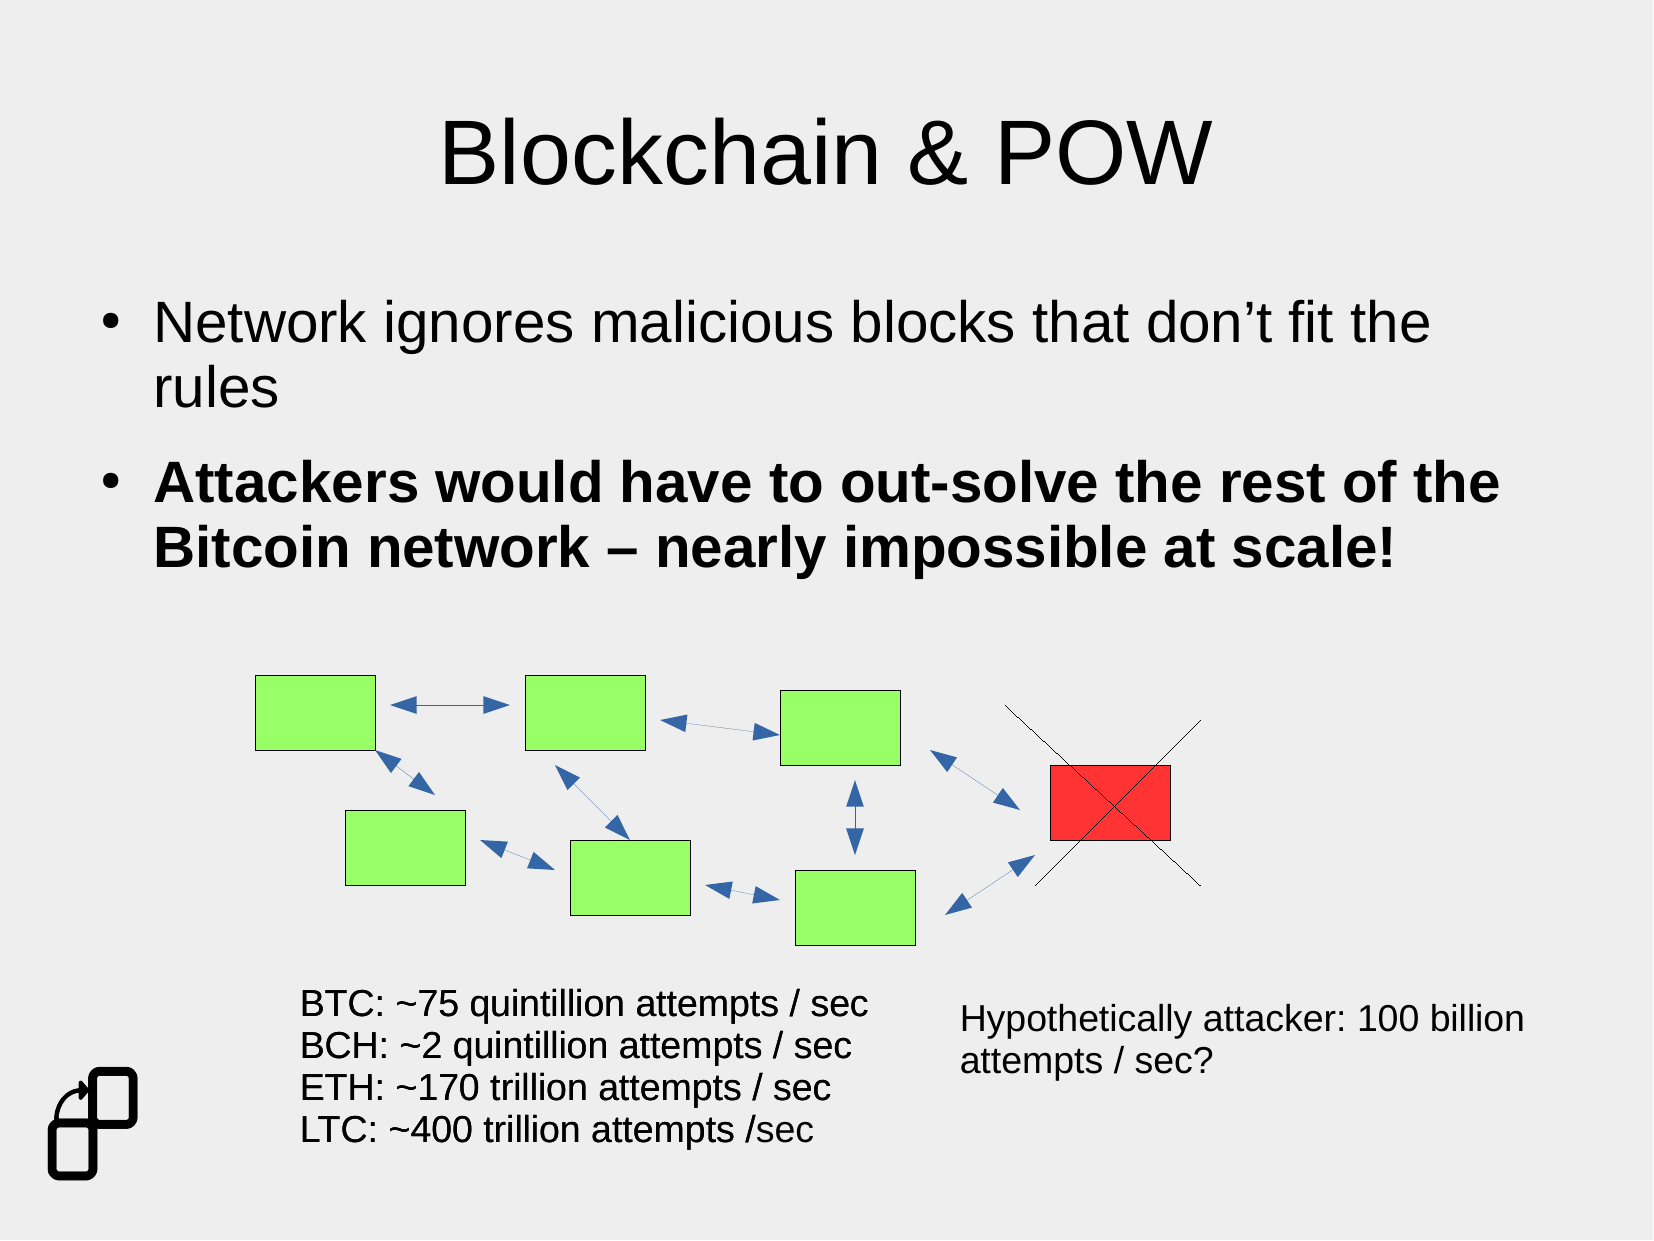

# Blockchain & POW
Network ignores malicious blocks that don’t fit the rules
Attackers would have to out-solve the rest of the Bitcoin network – nearly impossible at scale!
BTC: ~75 quintillion attempts / sec
BCH: ~2 quintillion attempts / sec
ETH: ~170 trillion attempts / sec
LTC: ~400 trillion attempts /sec
BTC: ~75 quintillion attempts / sec
BCH: ~2 quintillion attempts / sec
ETH: ~170 trillion attempts / sec
LTC: ~400 trillion attempts /
Hypothetically attacker: 100 billion attempts / sec?